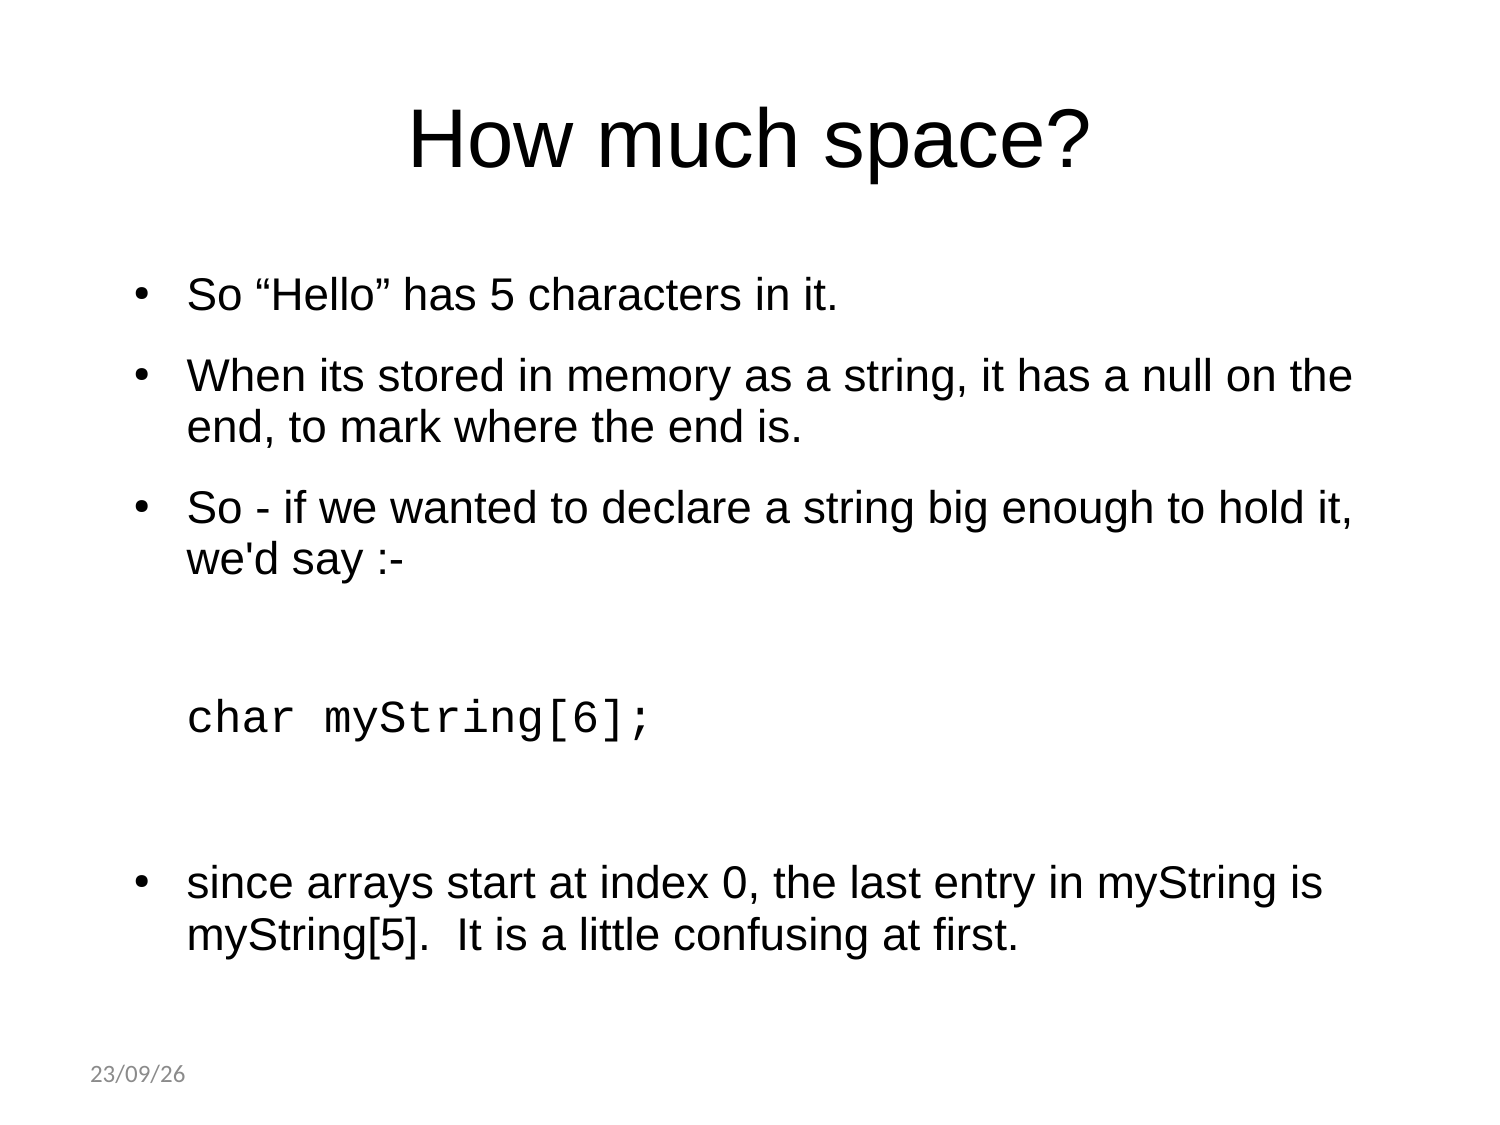

# How much space?
So “Hello” has 5 characters in it.
When its stored in memory as a string, it has a null on the end, to mark where the end is.
So - if we wanted to declare a string big enough to hold it, we'd say :-
char myString[6];
since arrays start at index 0, the last entry in myString is myString[5]. It is a little confusing at first.